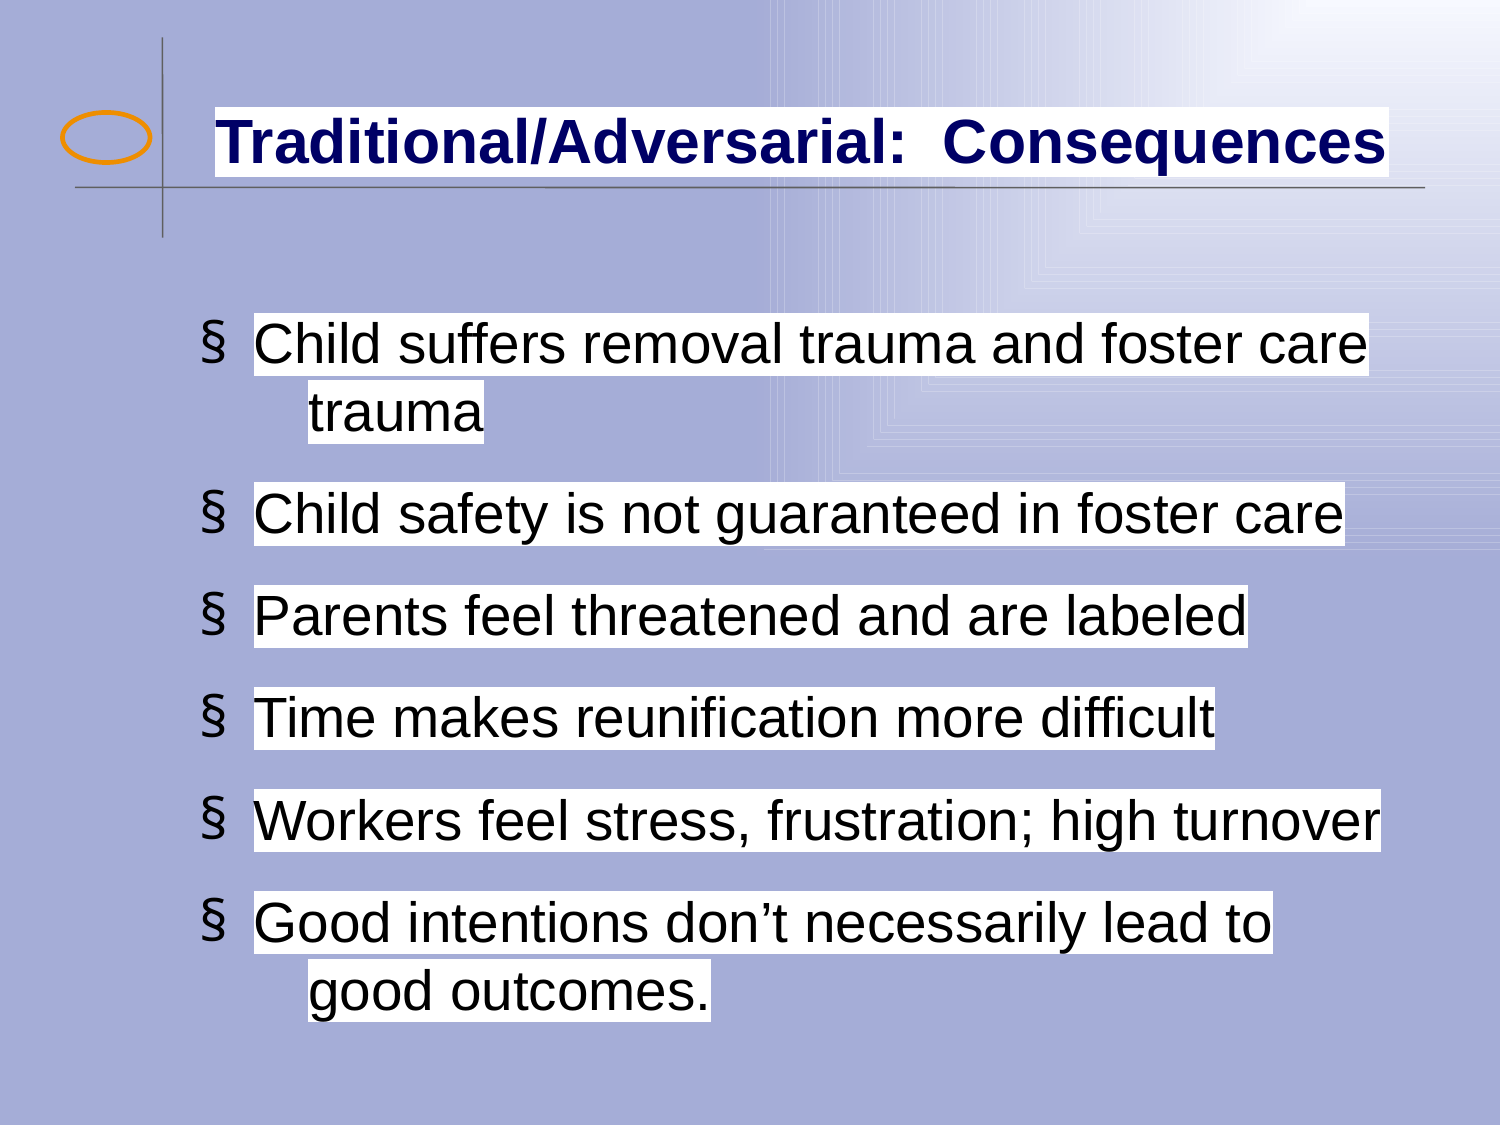

# Traditional/Adversarial: Consequences
Child suffers removal trauma and foster care trauma
Child safety is not guaranteed in foster care
Parents feel threatened and are labeled
Time makes reunification more difficult
Workers feel stress, frustration; high turnover
Good intentions don’t necessarily lead to good outcomes.